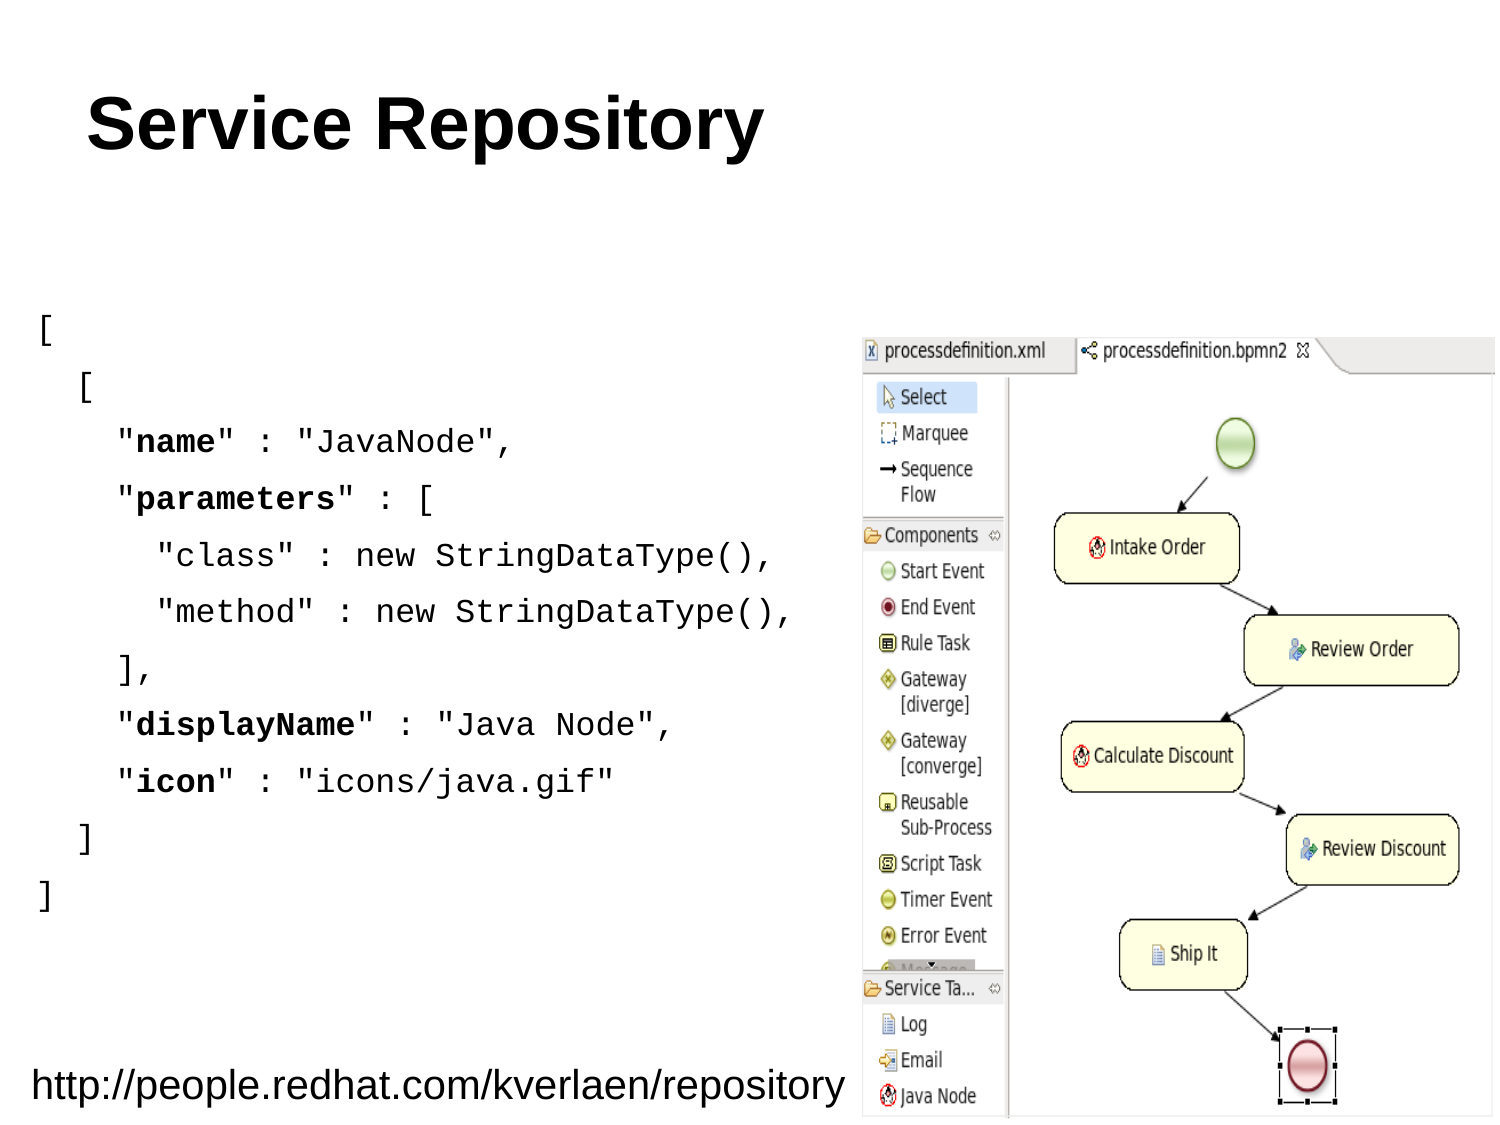

# Service Repository
[
 [
 "name" : "JavaNode",
 "parameters" : [
 "class" : new StringDataType(),
 "method" : new StringDataType(),
 ],
 "displayName" : "Java Node",
 "icon" : "icons/java.gif"
 ]
]
http://people.redhat.com/kverlaen/repository